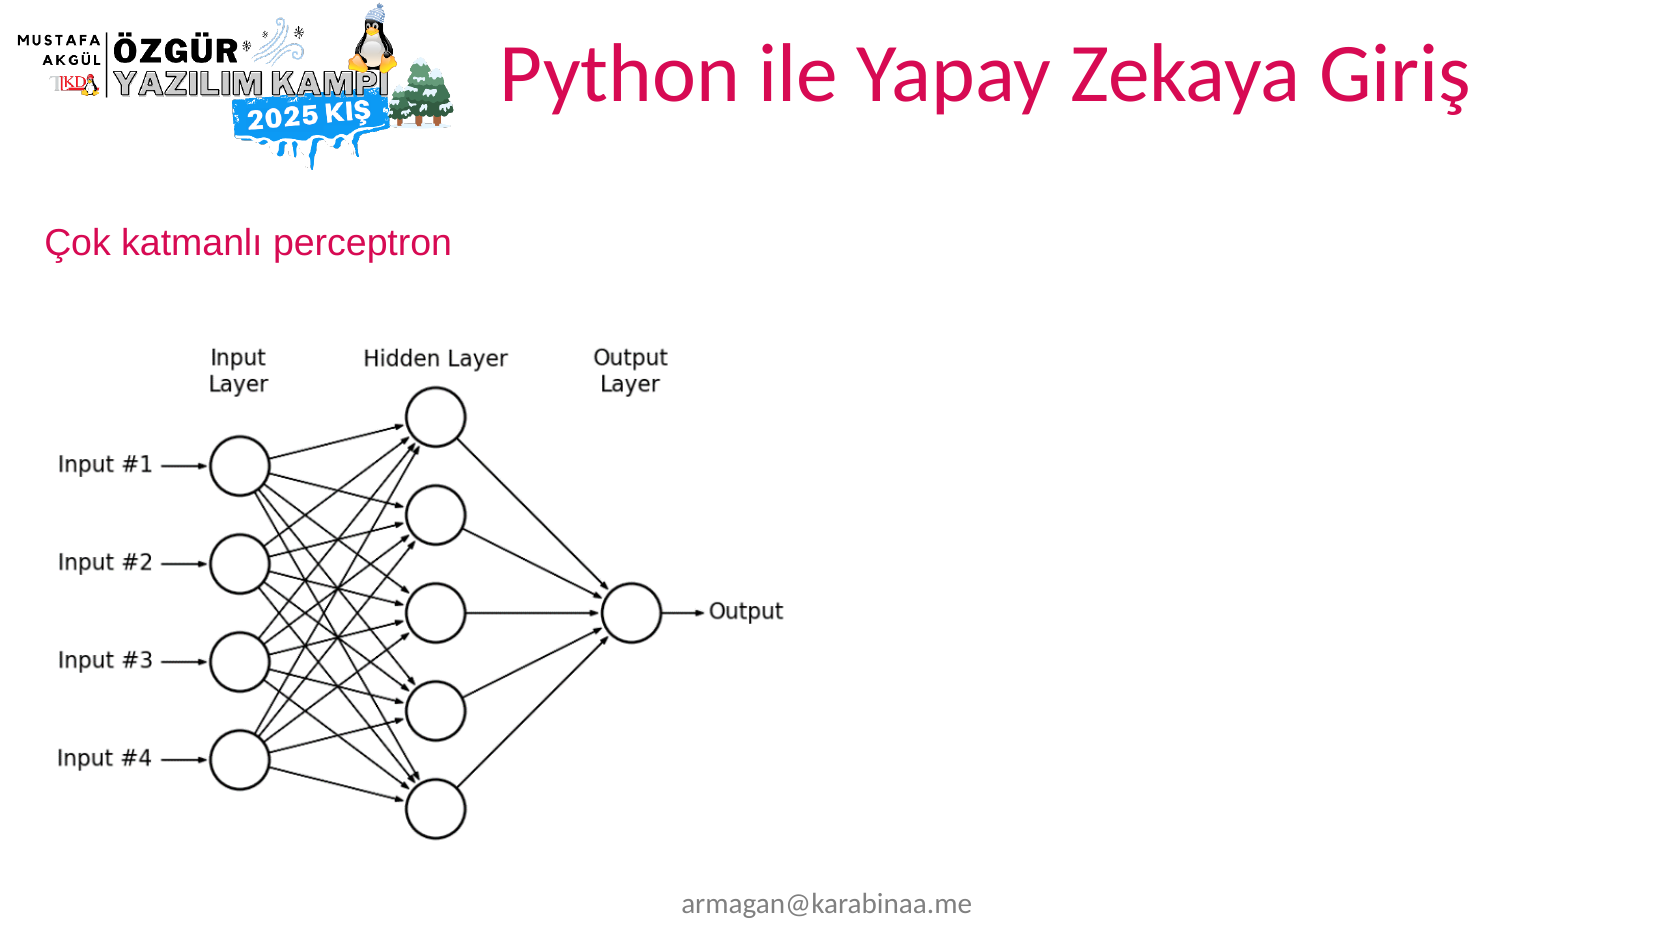

Python ile Yapay Zekaya Giriş
Çok katmanlı perceptron
armagan@karabinaa.me